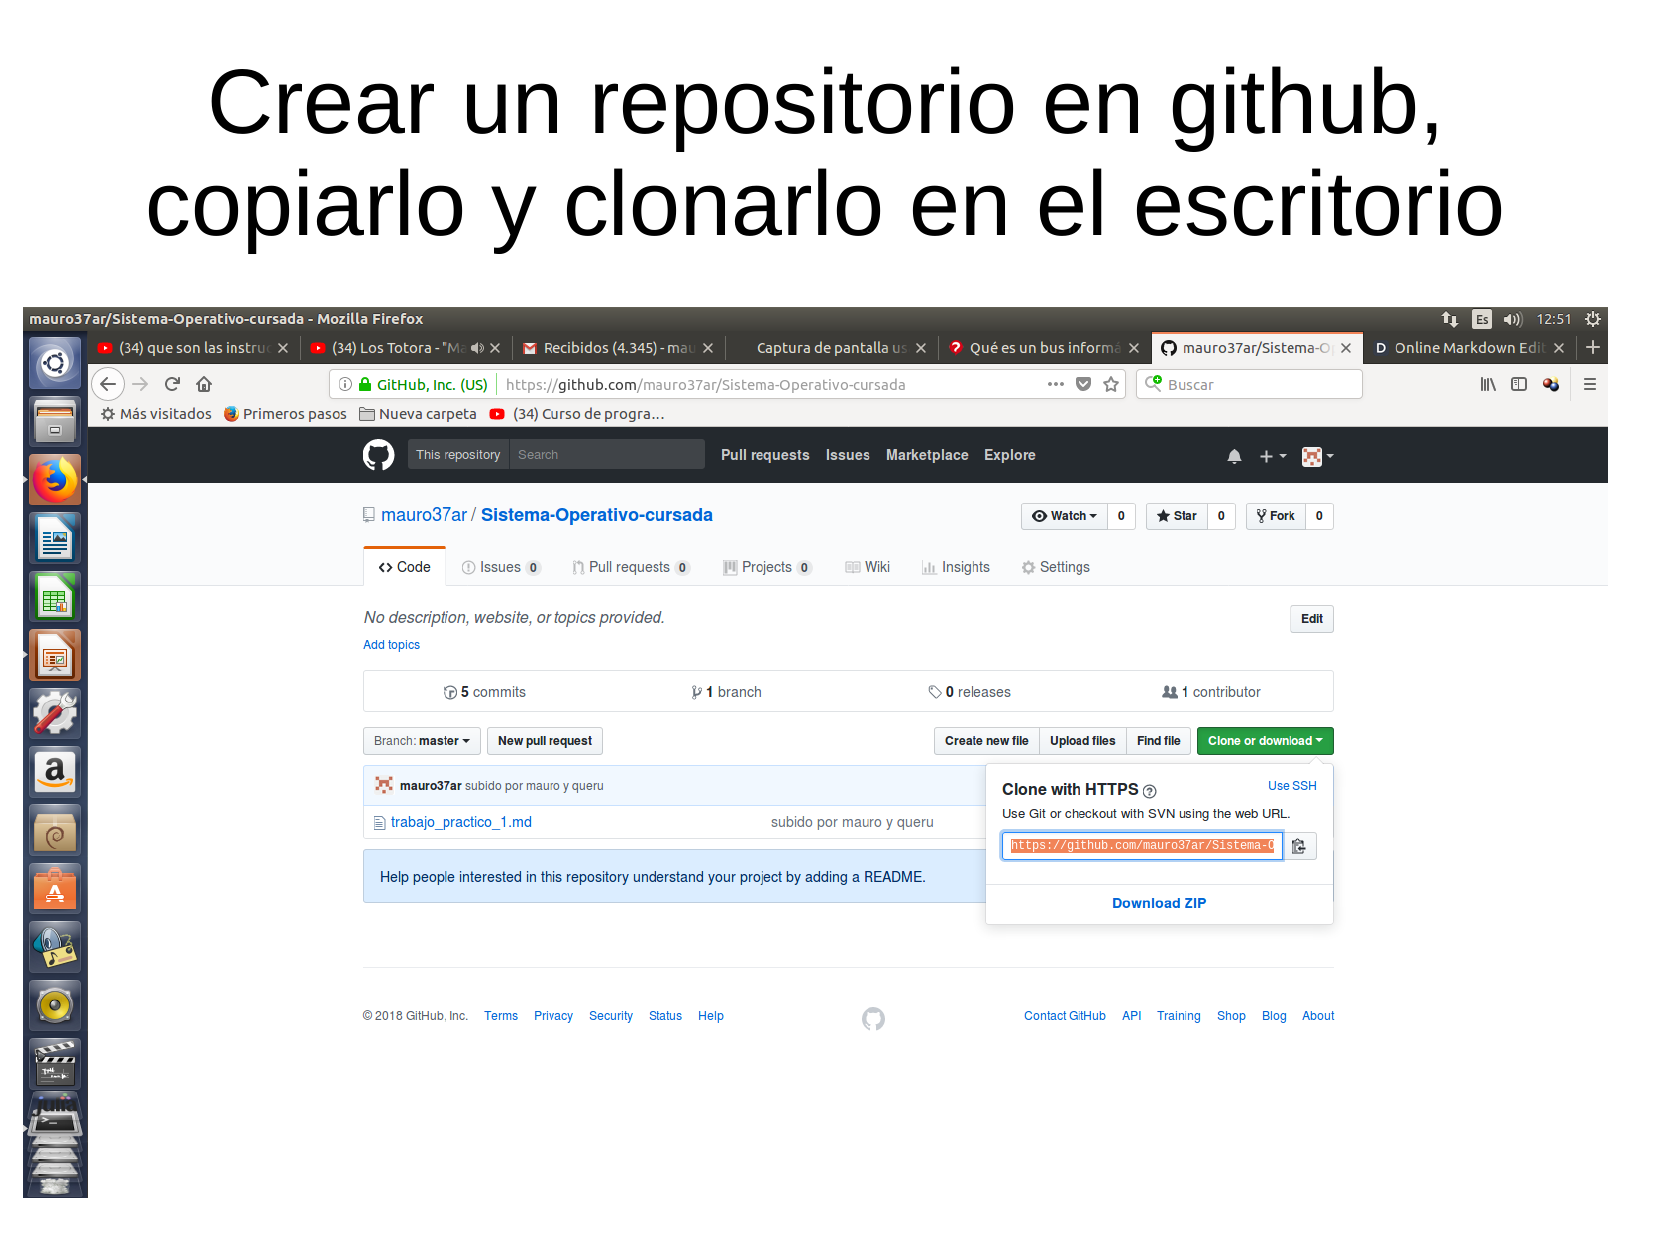

# Crear un repositorio en github, copiarlo y clonarlo en el escritorio